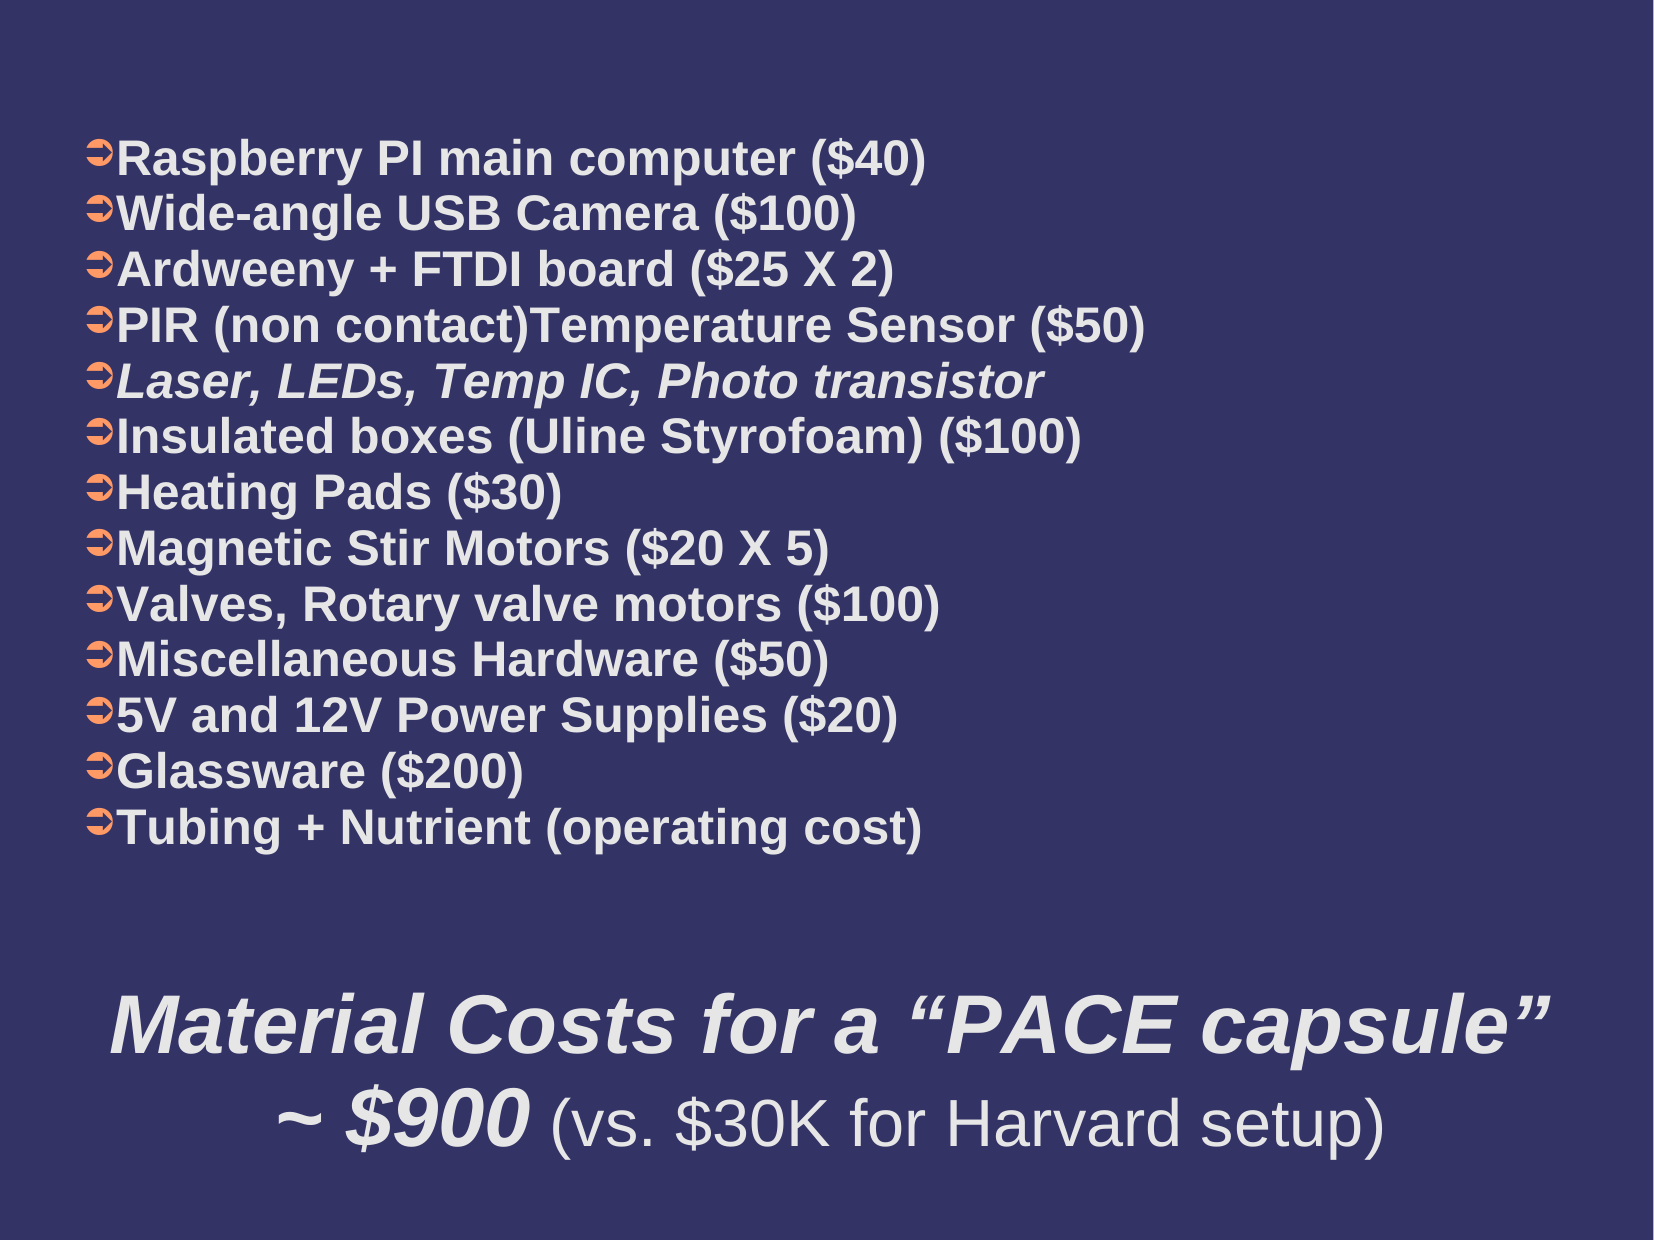

Raspberry PI main computer ($40)
Wide-angle USB Camera ($100)
Ardweeny + FTDI board ($25 X 2)
PIR (non contact)Temperature Sensor ($50)
Laser, LEDs, Temp IC, Photo transistor
Insulated boxes (Uline Styrofoam) ($100)
Heating Pads ($30)
Magnetic Stir Motors ($20 X 5)
Valves, Rotary valve motors ($100)
Miscellaneous Hardware ($50)
5V and 12V Power Supplies ($20)
Glassware ($200)
Tubing + Nutrient (operating cost)
# Material Costs for a “PACE capsule” ~ $900 (vs. $30K for Harvard setup)